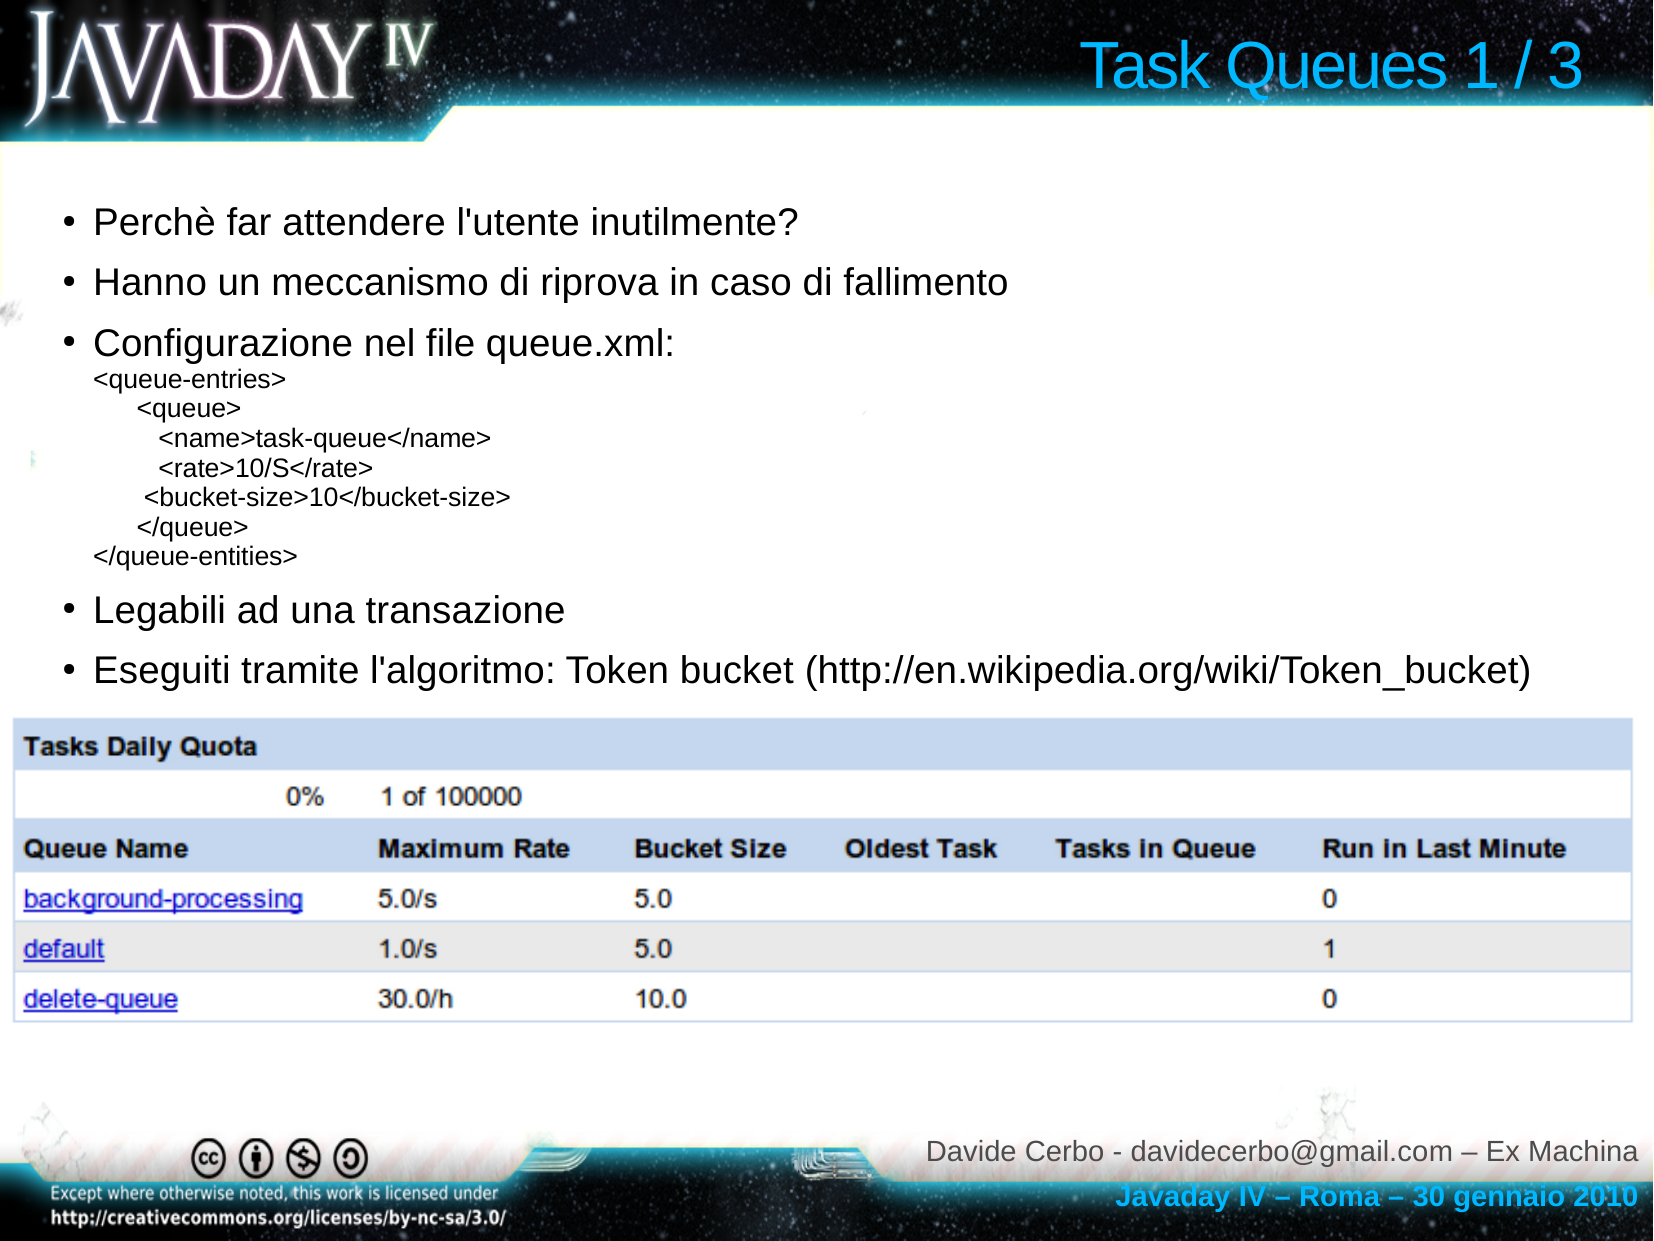

# Task Queues 1 / 3
Perchè far attendere l'utente inutilmente?
Hanno un meccanismo di riprova in caso di fallimento
Configurazione nel file queue.xml:
<queue-entries>
		<queue>
				 <name>task-queue</name>
	 <rate>10/S</rate>
 <bucket-size>10</bucket-size>
	</queue>
</queue-entities>
Legabili ad una transazione
Eseguiti tramite l'algoritmo: Token bucket (http://en.wikipedia.org/wiki/Token_bucket)